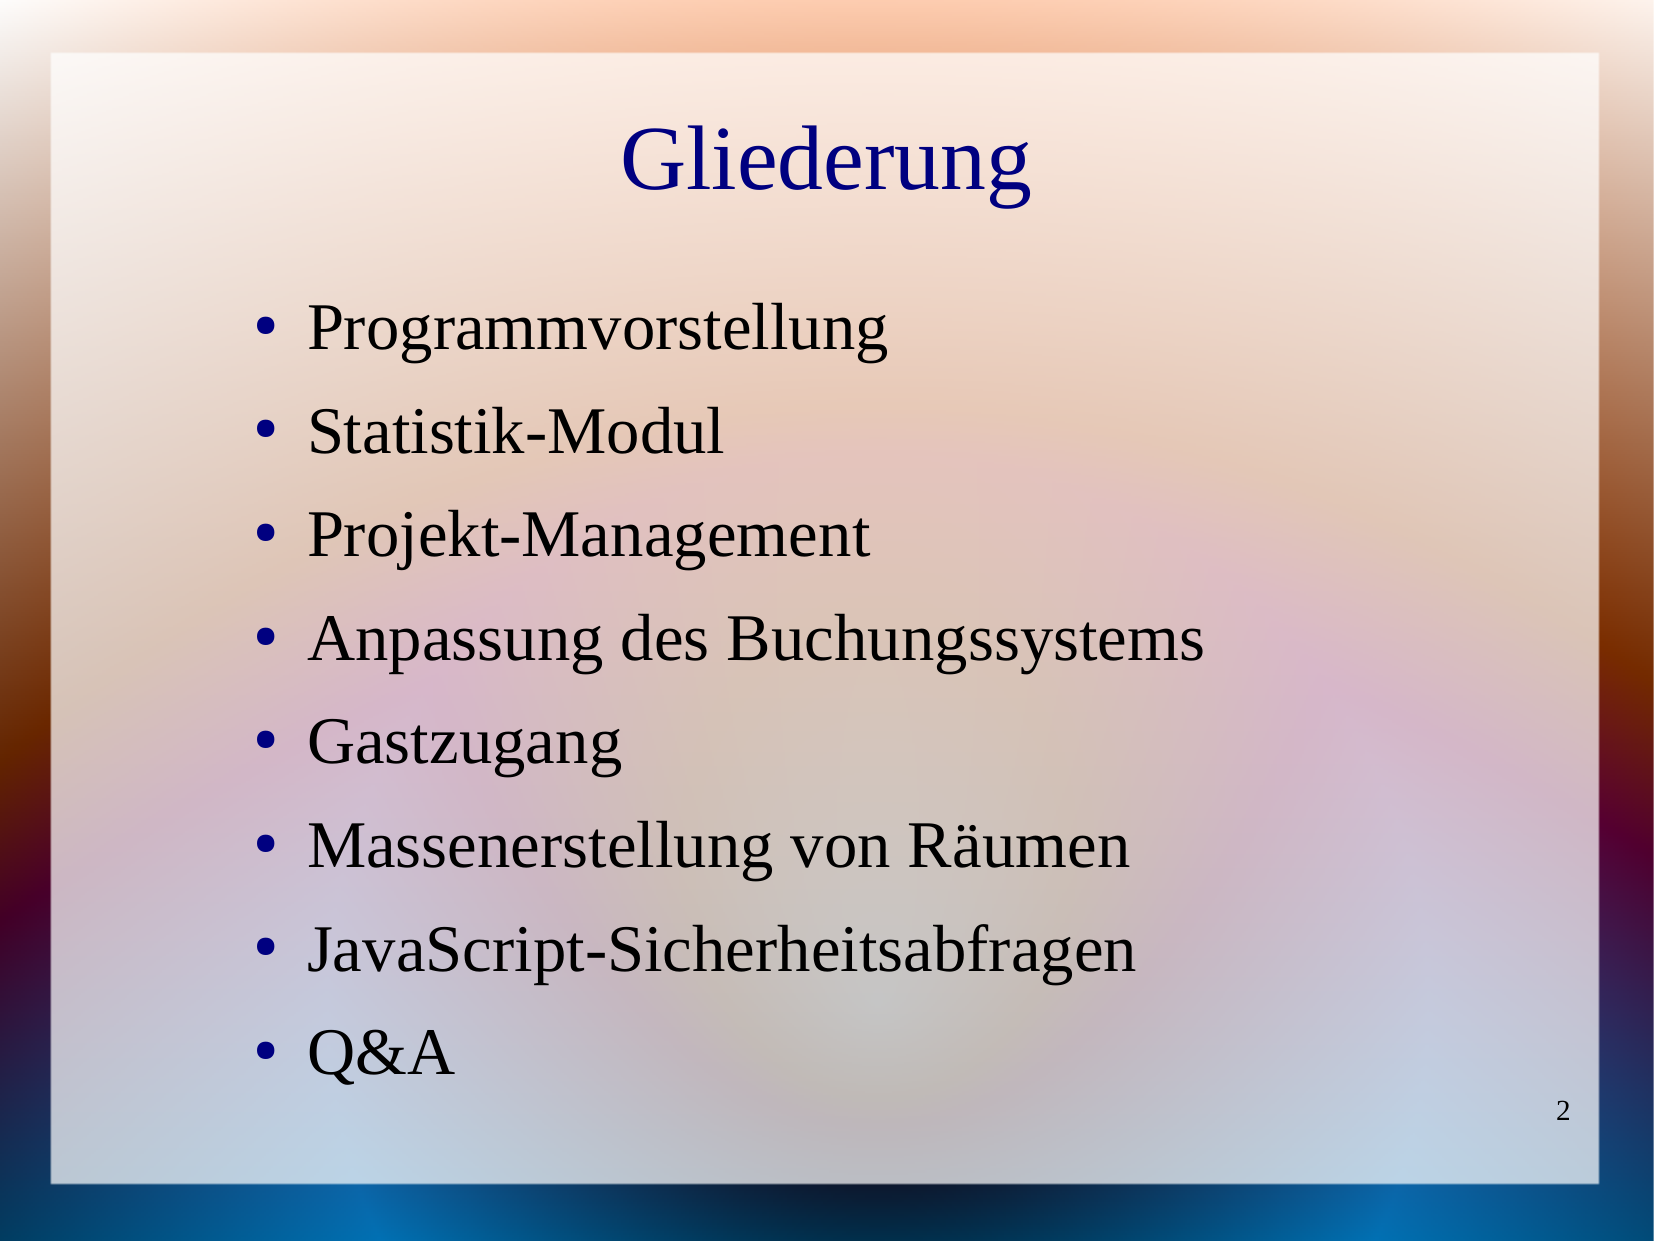

# Gliederung
Programmvorstellung
Statistik-Modul
Projekt-Management
Anpassung des Buchungssystems
Gastzugang
Massenerstellung von Räumen
JavaScript-Sicherheitsabfragen
Q&A
2